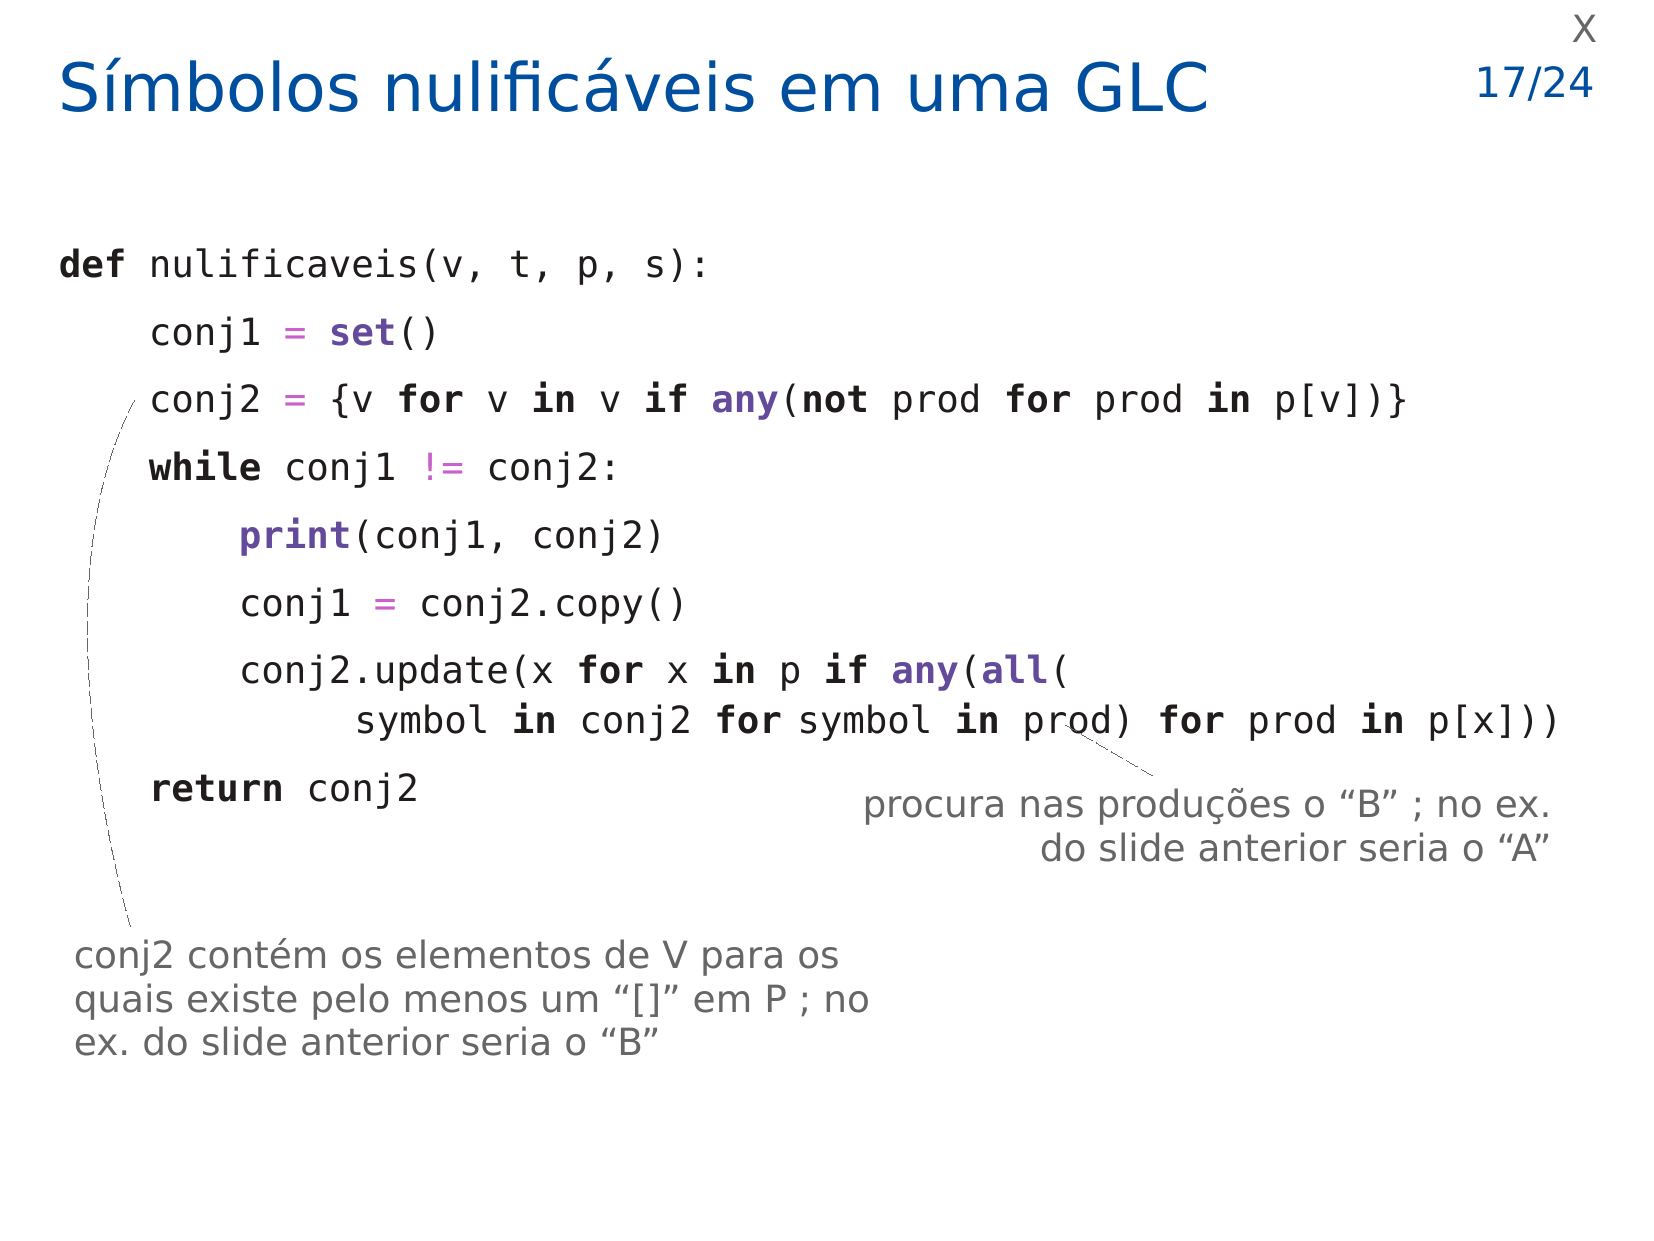

X
# Símbolos nulificáveis em uma GLC
17
def nulificaveis(v, t, p, s):
 conj1 = set()
 conj2 = {v for v in v if any(not prod for prod in p[v])}
 while conj1 != conj2:
 print(conj1, conj2)
 conj1 = conj2.copy()
 conj2.update(x for x in p if any(all(
				symbol in conj2 for	symbol in prod) for prod in p[x]))
 return conj2
procura nas produções o “B” ; no ex. do slide anterior seria o “A”
conj2 contém os elementos de V para os quais existe pelo menos um “[]” em P ; no ex. do slide anterior seria o “B”